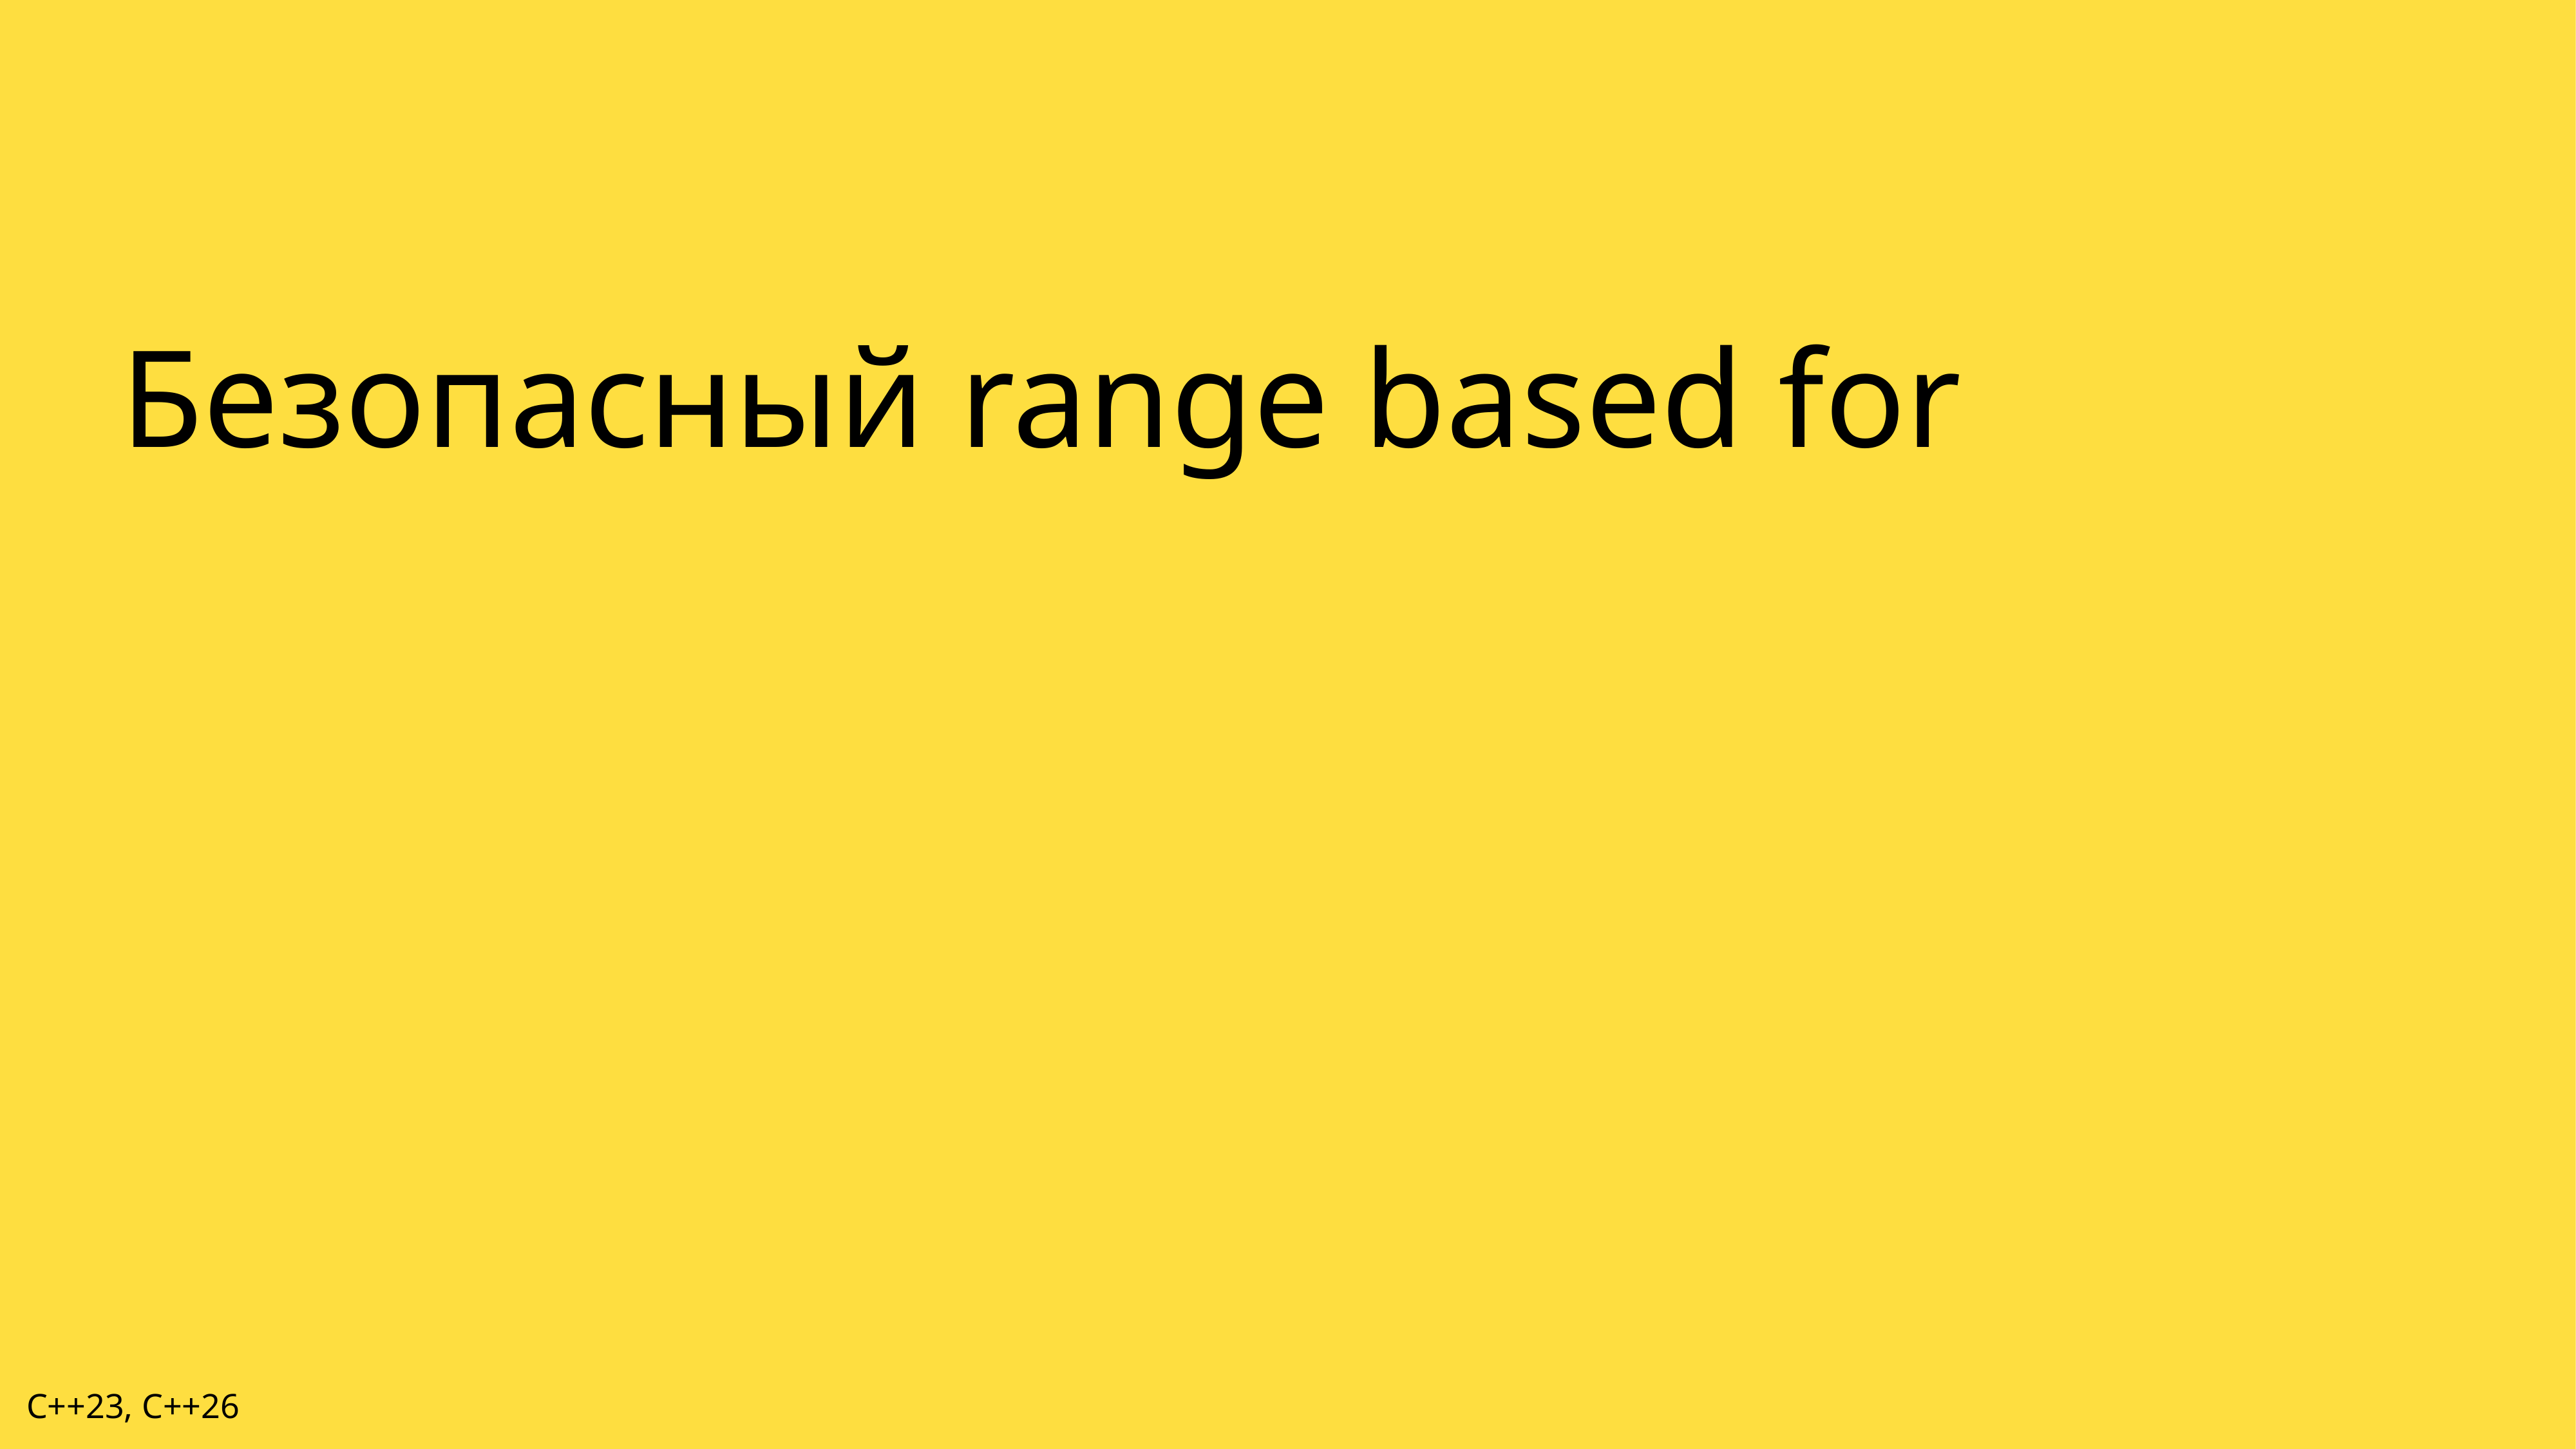

# Безопасный range based for
C++23, C++26